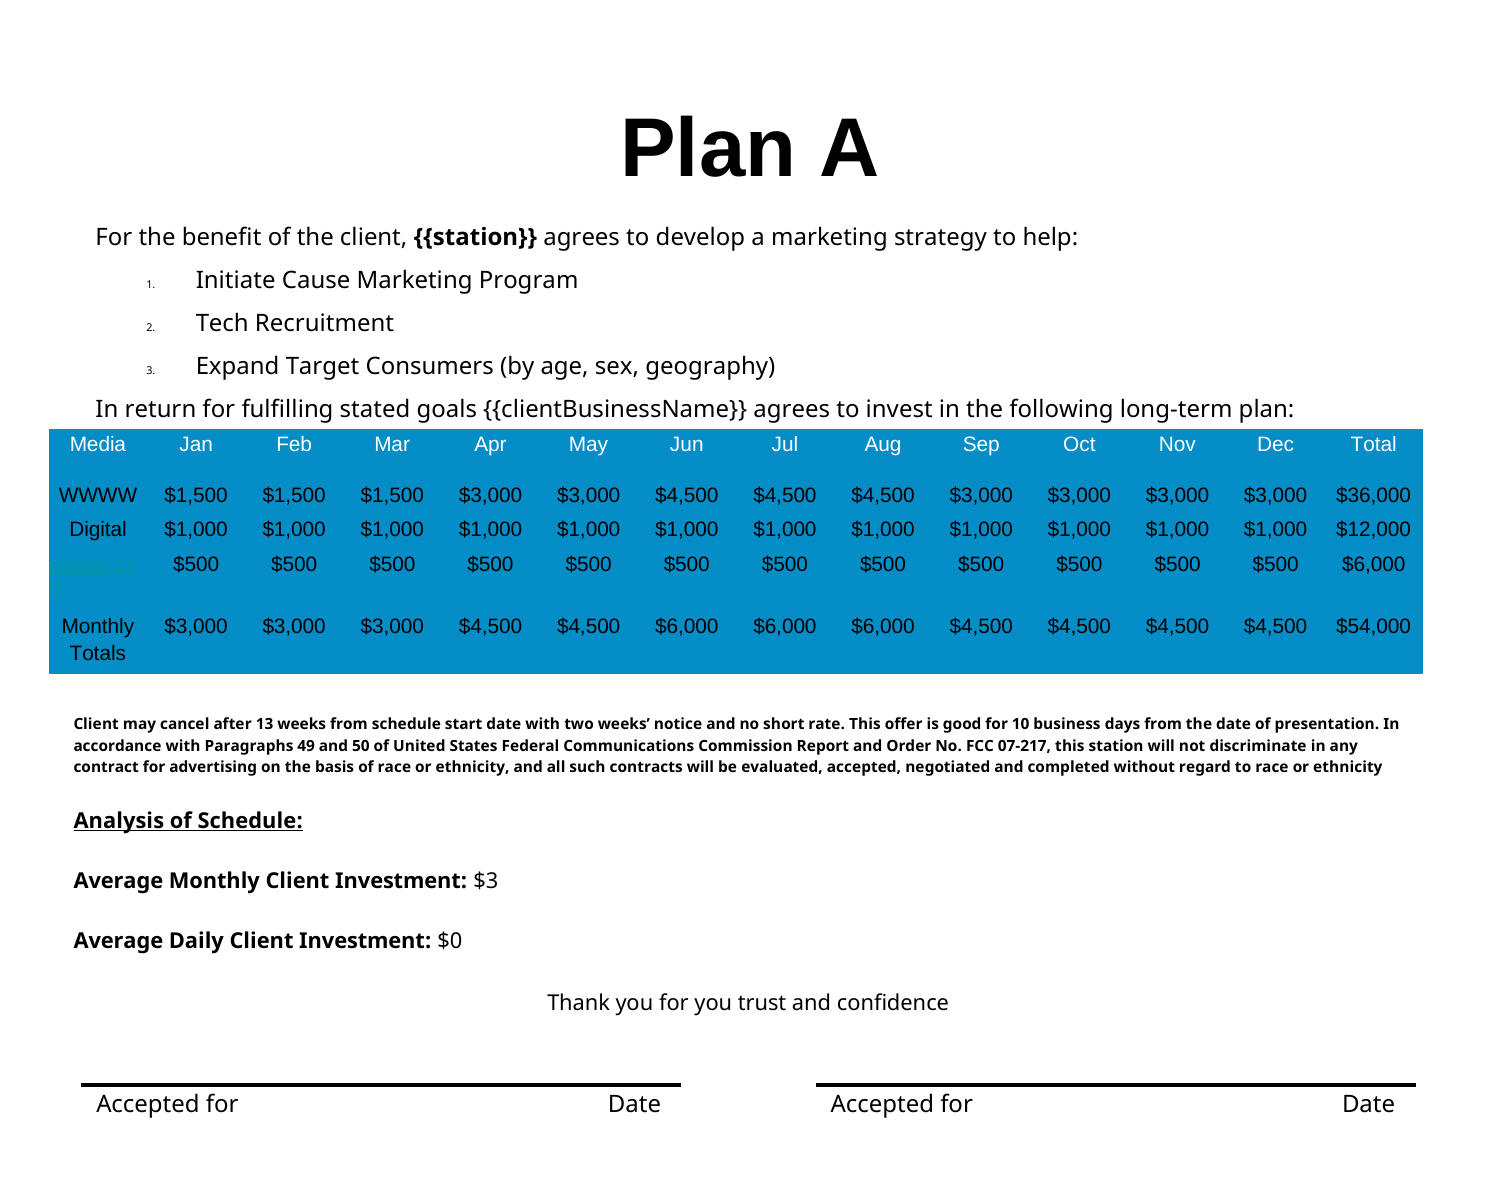

# Plan A
For the benefit of the client, {{station}} agrees to develop a marketing strategy to help:
Initiate Cause Marketing Program
Tech Recruitment
Expand Target Consumers (by age, sex, geography)
In return for fulfilling stated goals {{clientBusinessName}} agrees to invest in the following long-term plan:
| Media | Jan | Feb | Mar | Apr | May | Jun | Jul | Aug | Sep | Oct | Nov | Dec | Total |
| --- | --- | --- | --- | --- | --- | --- | --- | --- | --- | --- | --- | --- | --- |
| WWWW | $1,500 | $1,500 | $1,500 | $3,000 | $3,000 | $4,500 | $4,500 | $4,500 | $3,000 | $3,000 | $3,000 | $3,000 | $36,000 |
| Digital | $1,000 | $1,000 | $1,000 | $1,000 | $1,000 | $1,000 | $1,000 | $1,000 | $1,000 | $1,000 | $1,000 | $1,000 | $12,000 |
| wwww.com | $500 | $500 | $500 | $500 | $500 | $500 | $500 | $500 | $500 | $500 | $500 | $500 | $6,000 |
| Monthly Totals | $3,000 | $3,000 | $3,000 | $4,500 | $4,500 | $6,000 | $6,000 | $6,000 | $4,500 | $4,500 | $4,500 | $4,500 | $54,000 |
Client may cancel after 13 weeks from schedule start date with two weeks’ notice and no short rate. This offer is good for 10 business days from the date of presentation. In accordance with Paragraphs 49 and 50 of United States Federal Communications Commission Report and Order No. FCC 07-217, this station will not discriminate in any contract for advertising on the basis of race or ethnicity, and all such contracts will be evaluated, accepted, negotiated and completed without regard to race or ethnicity
Analysis of Schedule:
Average Monthly Client Investment: $3
Average Daily Client Investment: $0
Thank you for you trust and confidence
Accepted for
Date
Accepted for
Date